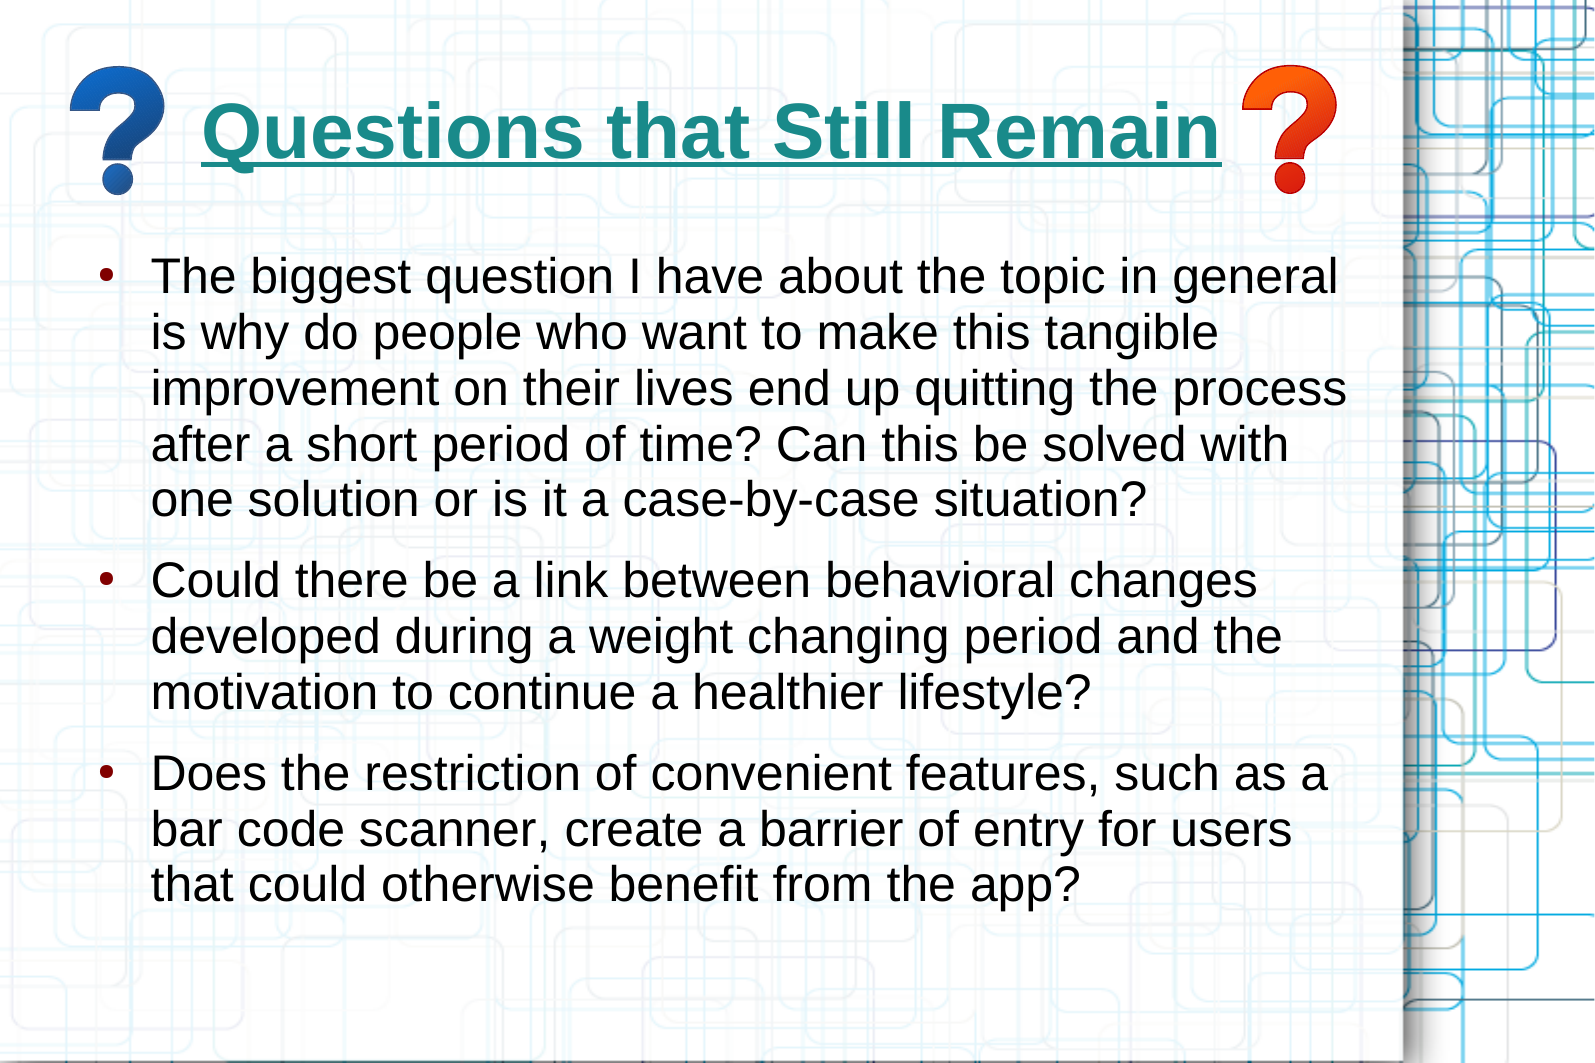

# Questions that Still Remain
The biggest question I have about the topic in general is why do people who want to make this tangible improvement on their lives end up quitting the process after a short period of time? Can this be solved with one solution or is it a case-by-case situation?
Could there be a link between behavioral changes developed during a weight changing period and the motivation to continue a healthier lifestyle?
Does the restriction of convenient features, such as a bar code scanner, create a barrier of entry for users that could otherwise benefit from the app?